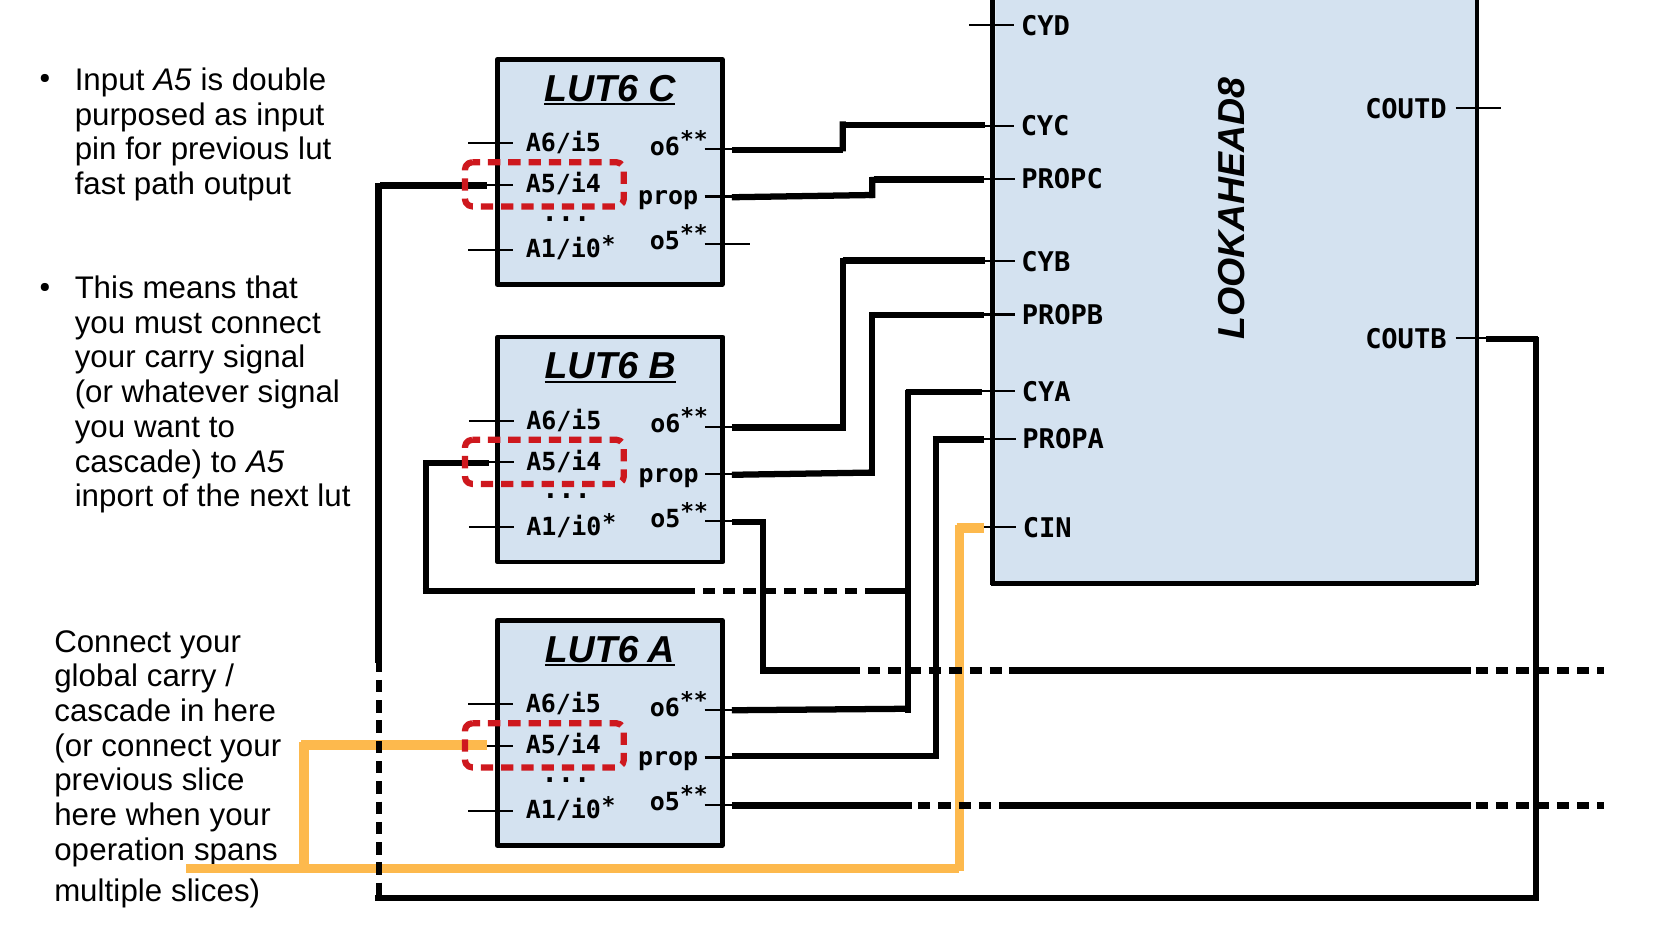

CYD
Input A5 is double purposed as input pin for previous lut fast path output
This means that you must connect your carry signal (or whatever signal you want to cascade) to A5 inport of the next lut
LUT6 C
COUTD
CYC
**
A6/i5
o6
LOOKAHEAD8
PROPC
A5/i4
prop
...
**
o5
*
A1/i0
CYB
PROPB
COUTB
LUT6 B
CYA
**
A6/i5
o6
PROPA
A5/i4
prop
...
**
o5
*
CIN
A1/i0
Connect your global carry / cascade in here (or connect your previous slice here when your operation spans
multiple slices)
LUT6 A
**
A6/i5
o6
A5/i4
prop
...
**
o5
*
A1/i0